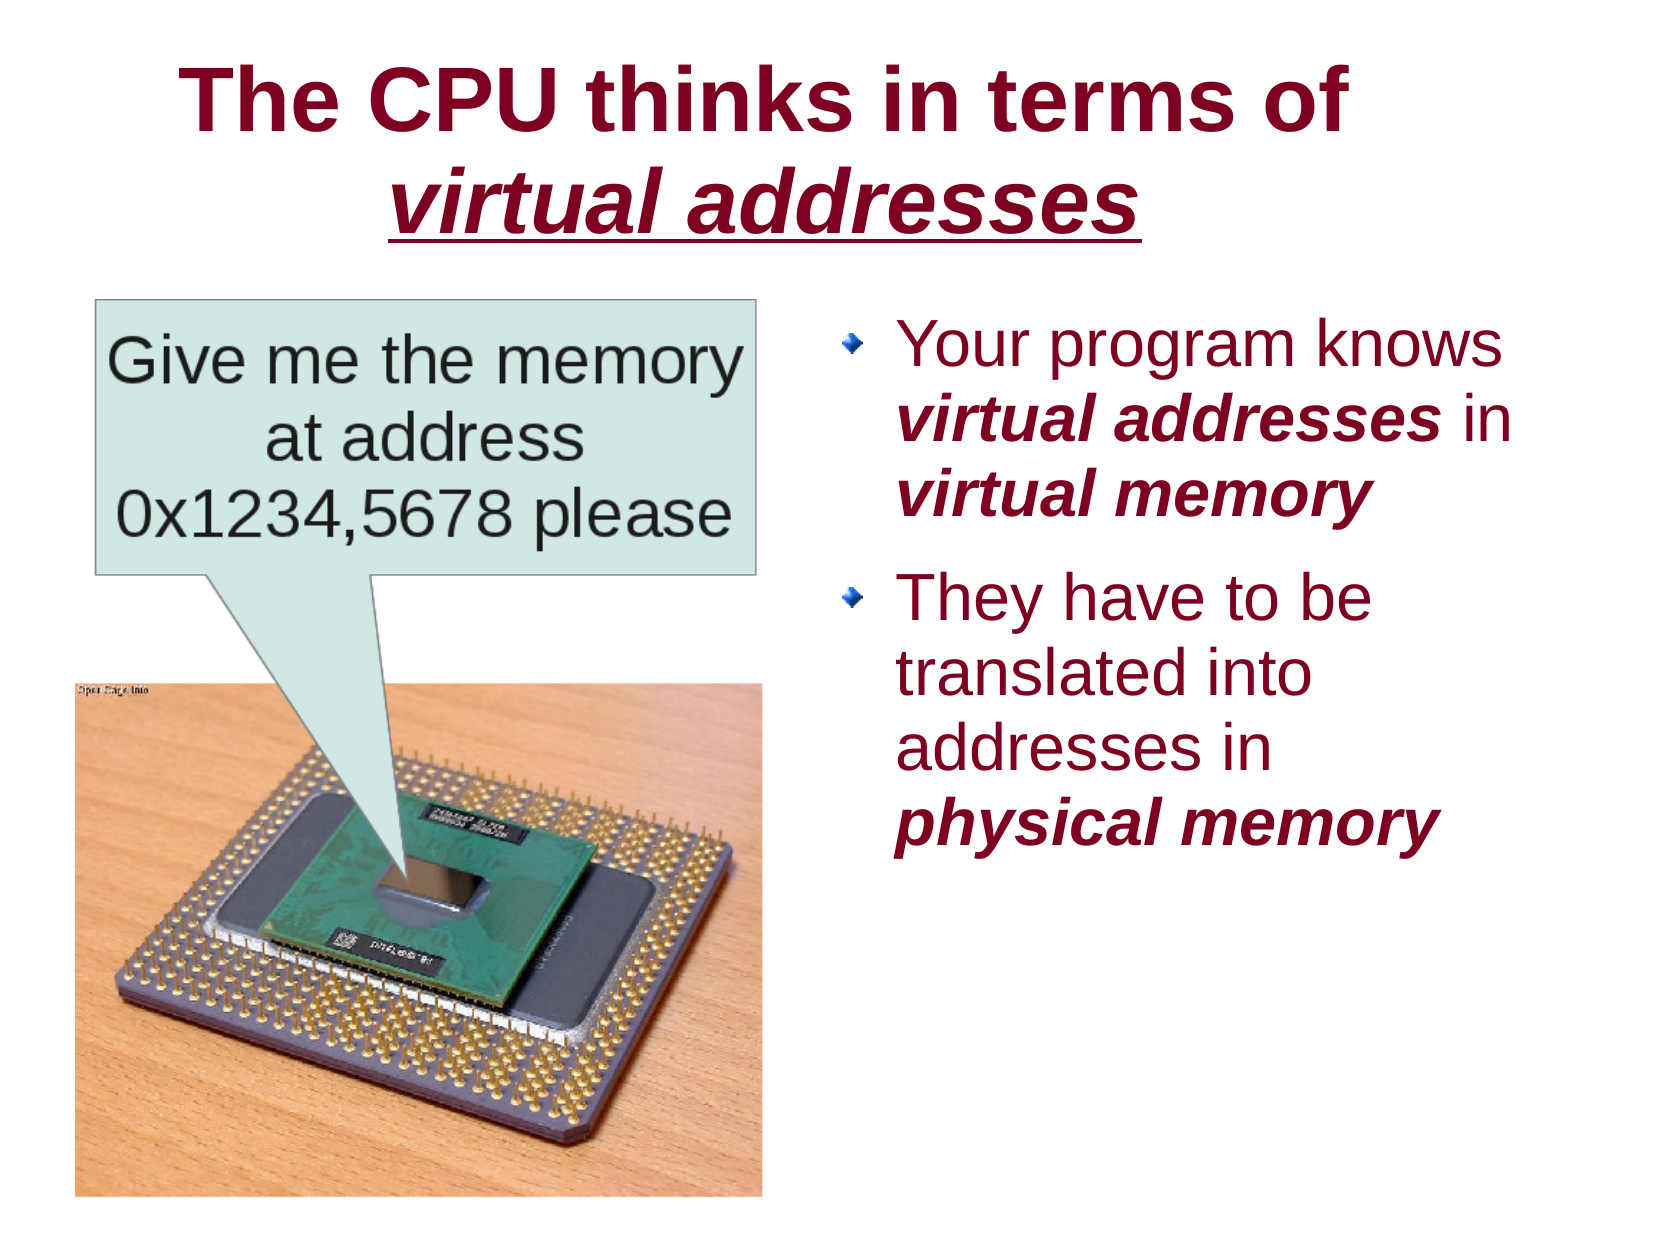

# The CPU thinks in terms of virtual addresses
Your program knows virtual addresses in virtual memory
They have to be translated into addresses in physical memory